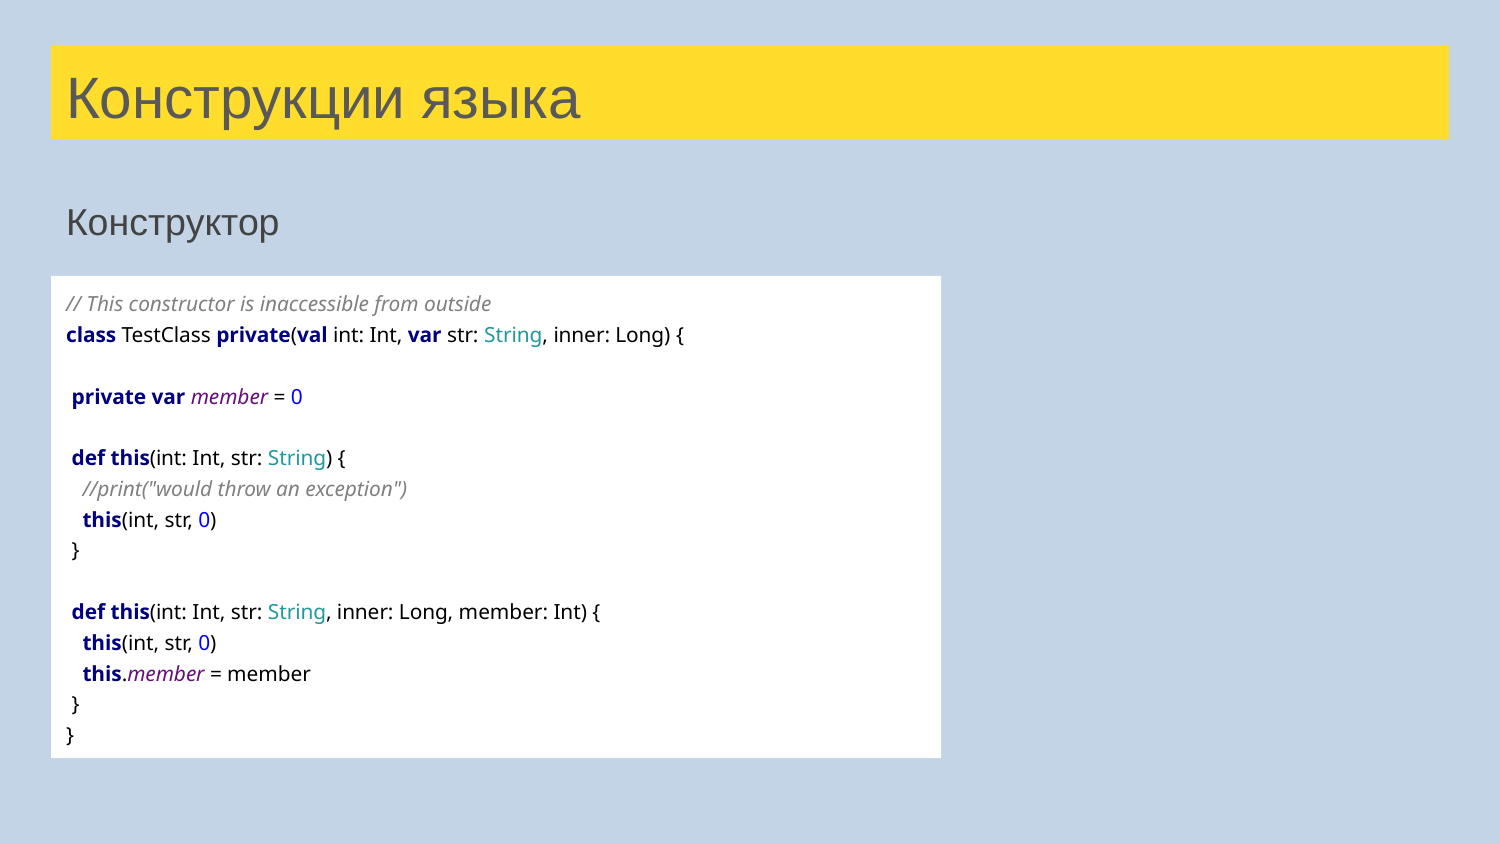

# Конструкции языка
Конструктор
// This constructor is inaccessible from outside
class TestClass private(val int: Int, var str: String, inner: Long) {
 private var member = 0
 def this(int: Int, str: String) {
 //print("would throw an exception")
 this(int, str, 0)
 }
 def this(int: Int, str: String, inner: Long, member: Int) {
 this(int, str, 0)
 this.member = member
 }
}